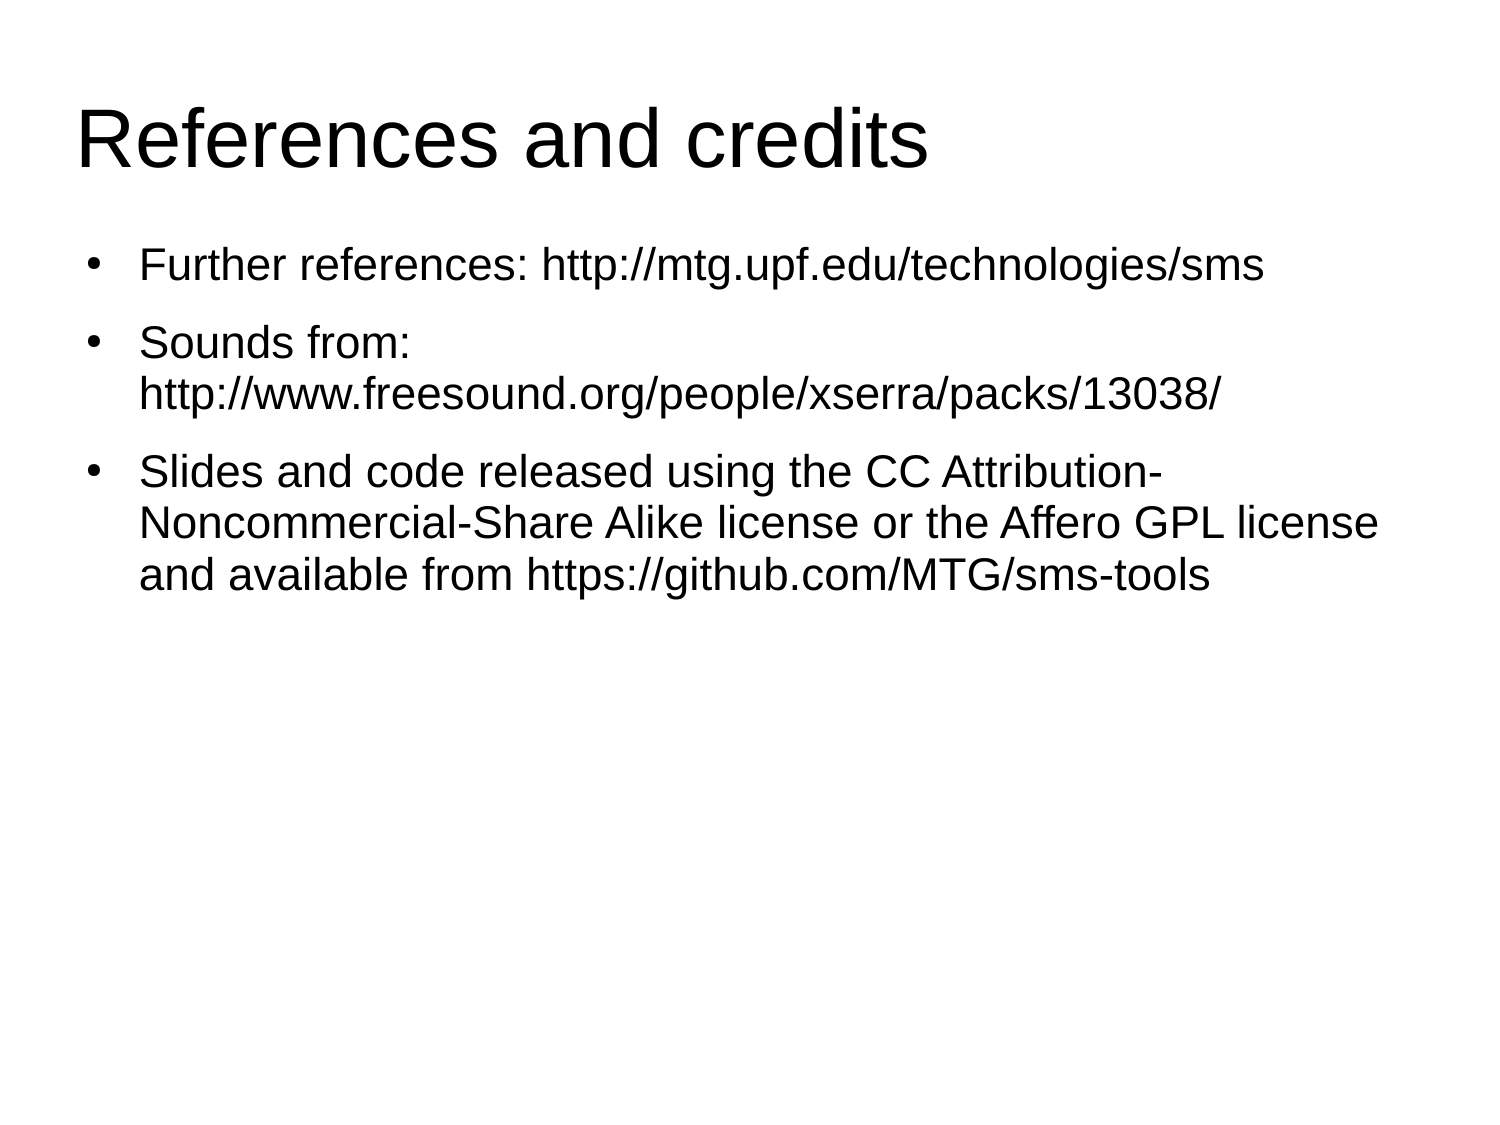

# References and credits
Further references: http://mtg.upf.edu/technologies/sms
Sounds from: http://www.freesound.org/people/xserra/packs/13038/
Slides and code released using the CC Attribution-Noncommercial-Share Alike license or the Affero GPL license and available from https://github.com/MTG/sms-tools